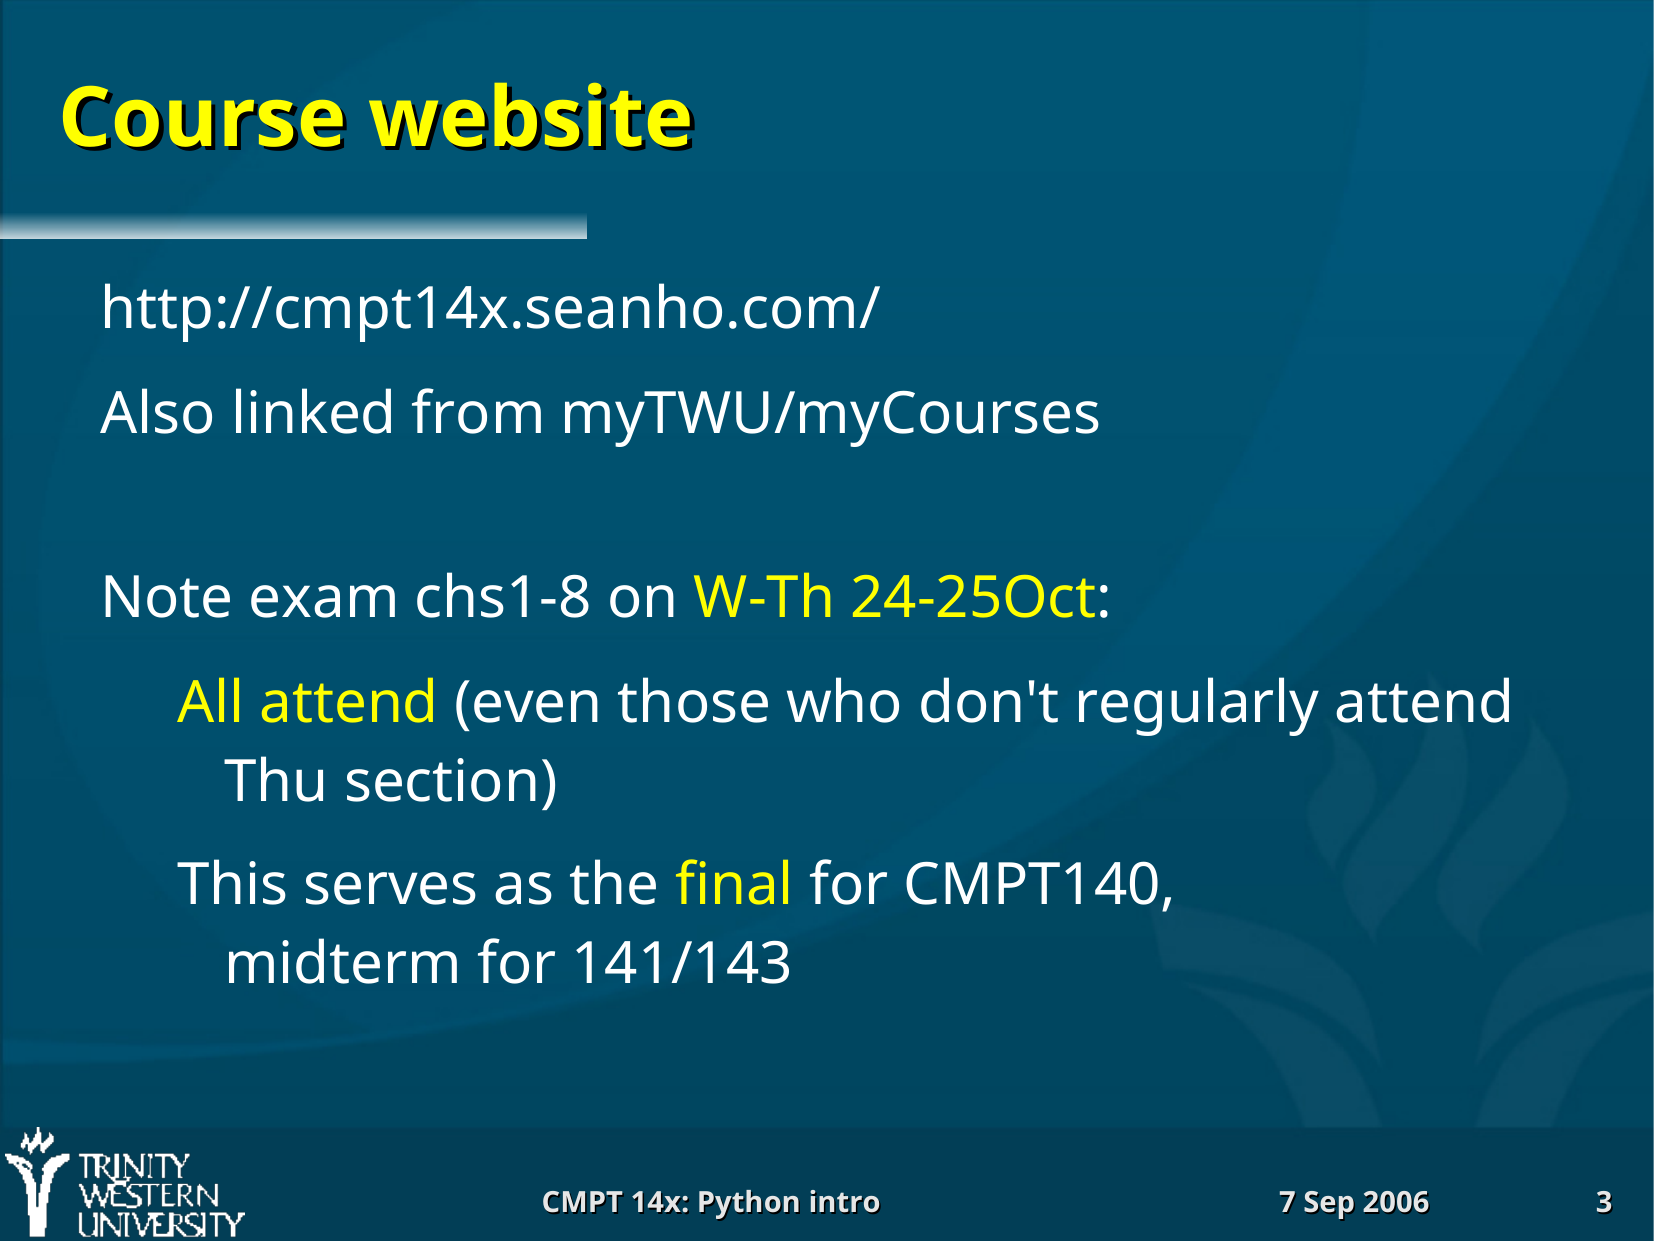

# Course website
http://cmpt14x.seanho.com/
Also linked from myTWU/myCourses
Note exam chs1-8 on W-Th 24-25Oct:
All attend (even those who don't regularly attend Thu section)
This serves as the final for CMPT140,
midterm for 141/143
CMPT 14x: Python intro
7 Sep 2006
3